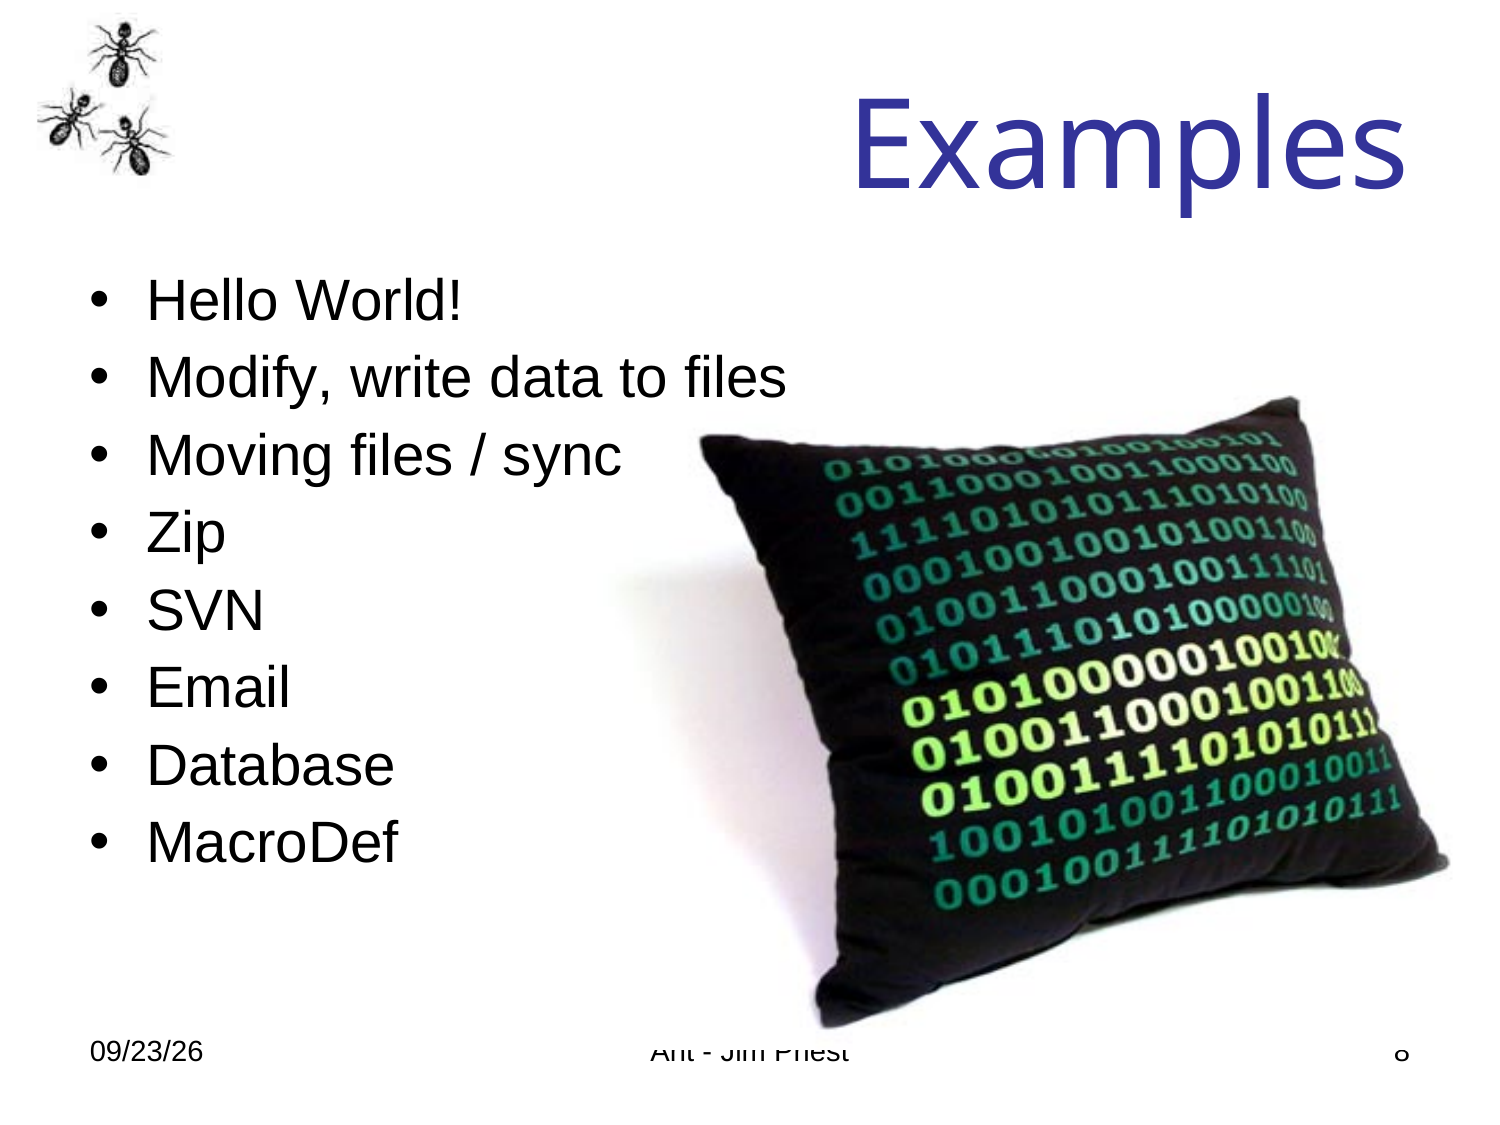

# Examples
Hello World!
Modify, write data to files
Moving files / sync
Zip
SVN
Email
Database
MacroDef
Ant - Jim Priest
8